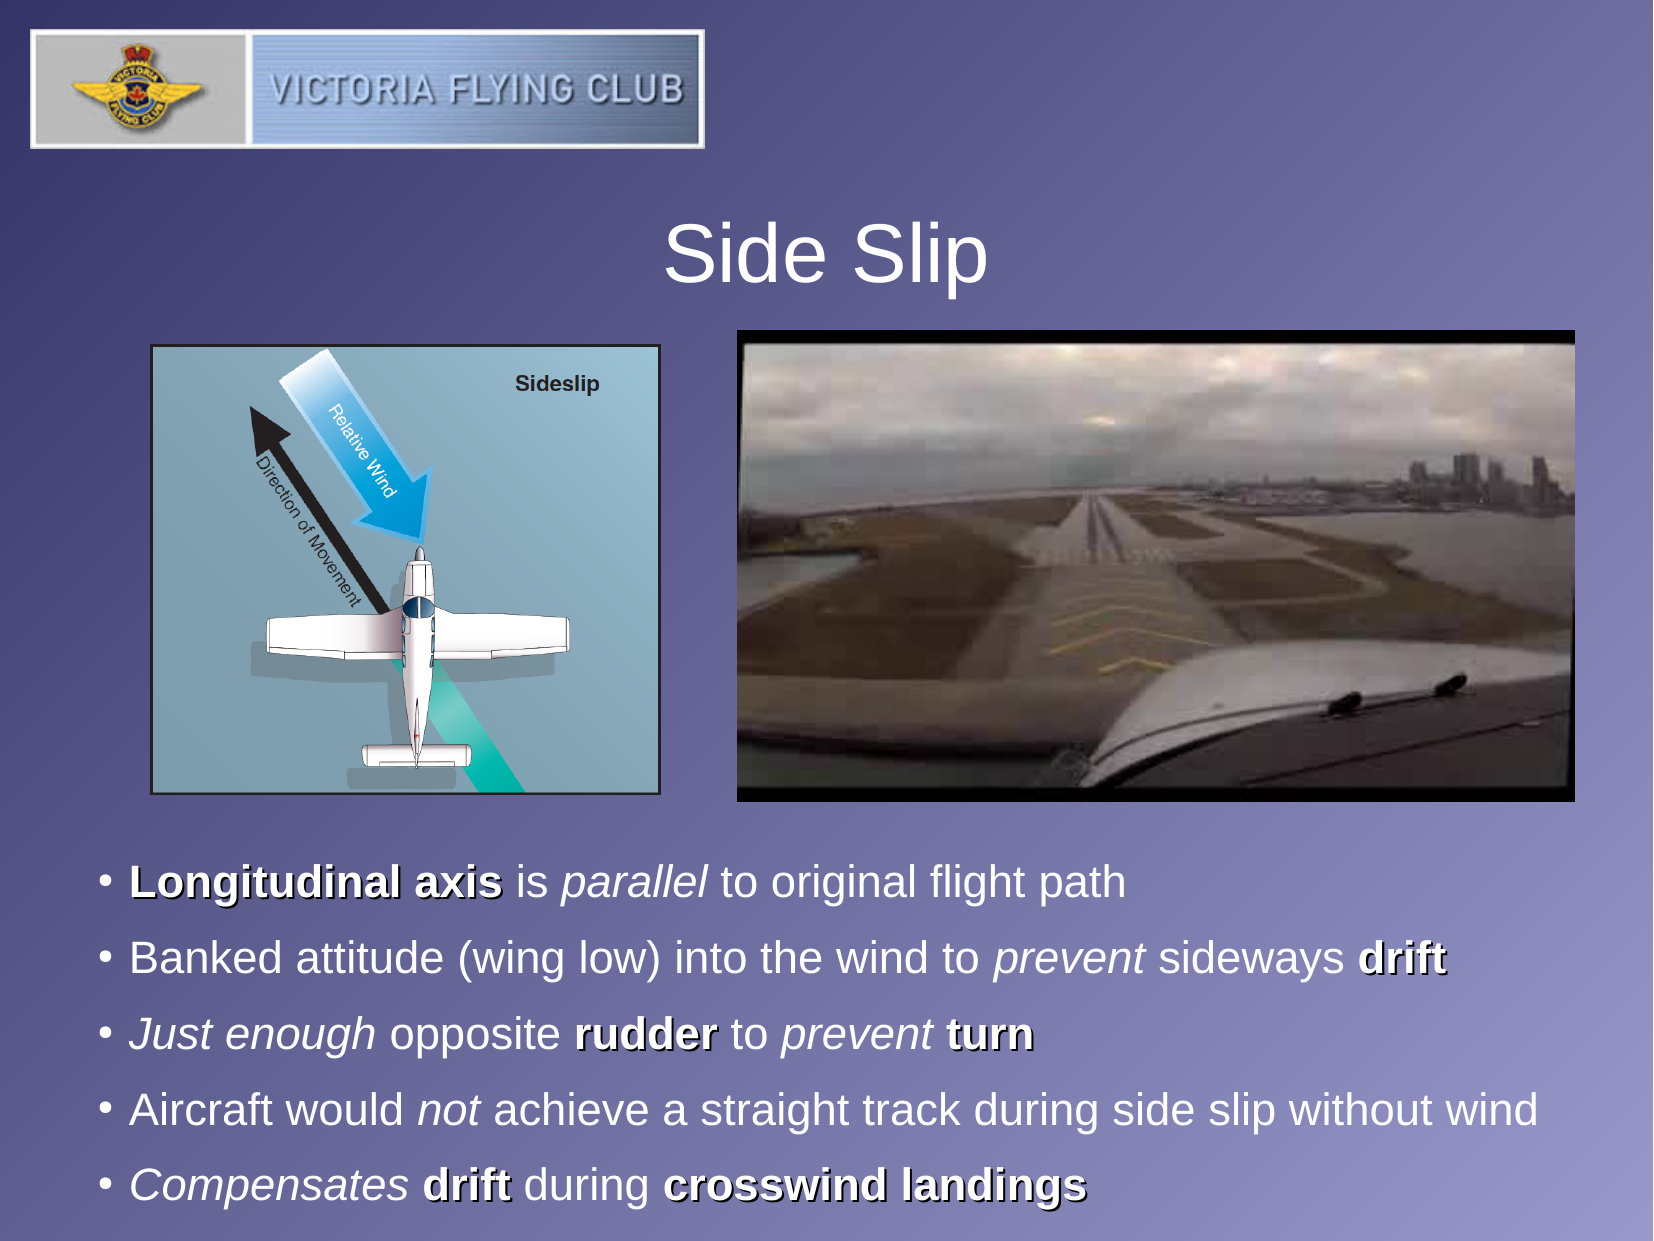

# Side Slip
Longitudinal axis is parallel to original flight path
Banked attitude (wing low) into the wind to prevent sideways drift
Just enough opposite rudder to prevent turn
Aircraft would not achieve a straight track during side slip without wind
Compensates drift during crosswind landings